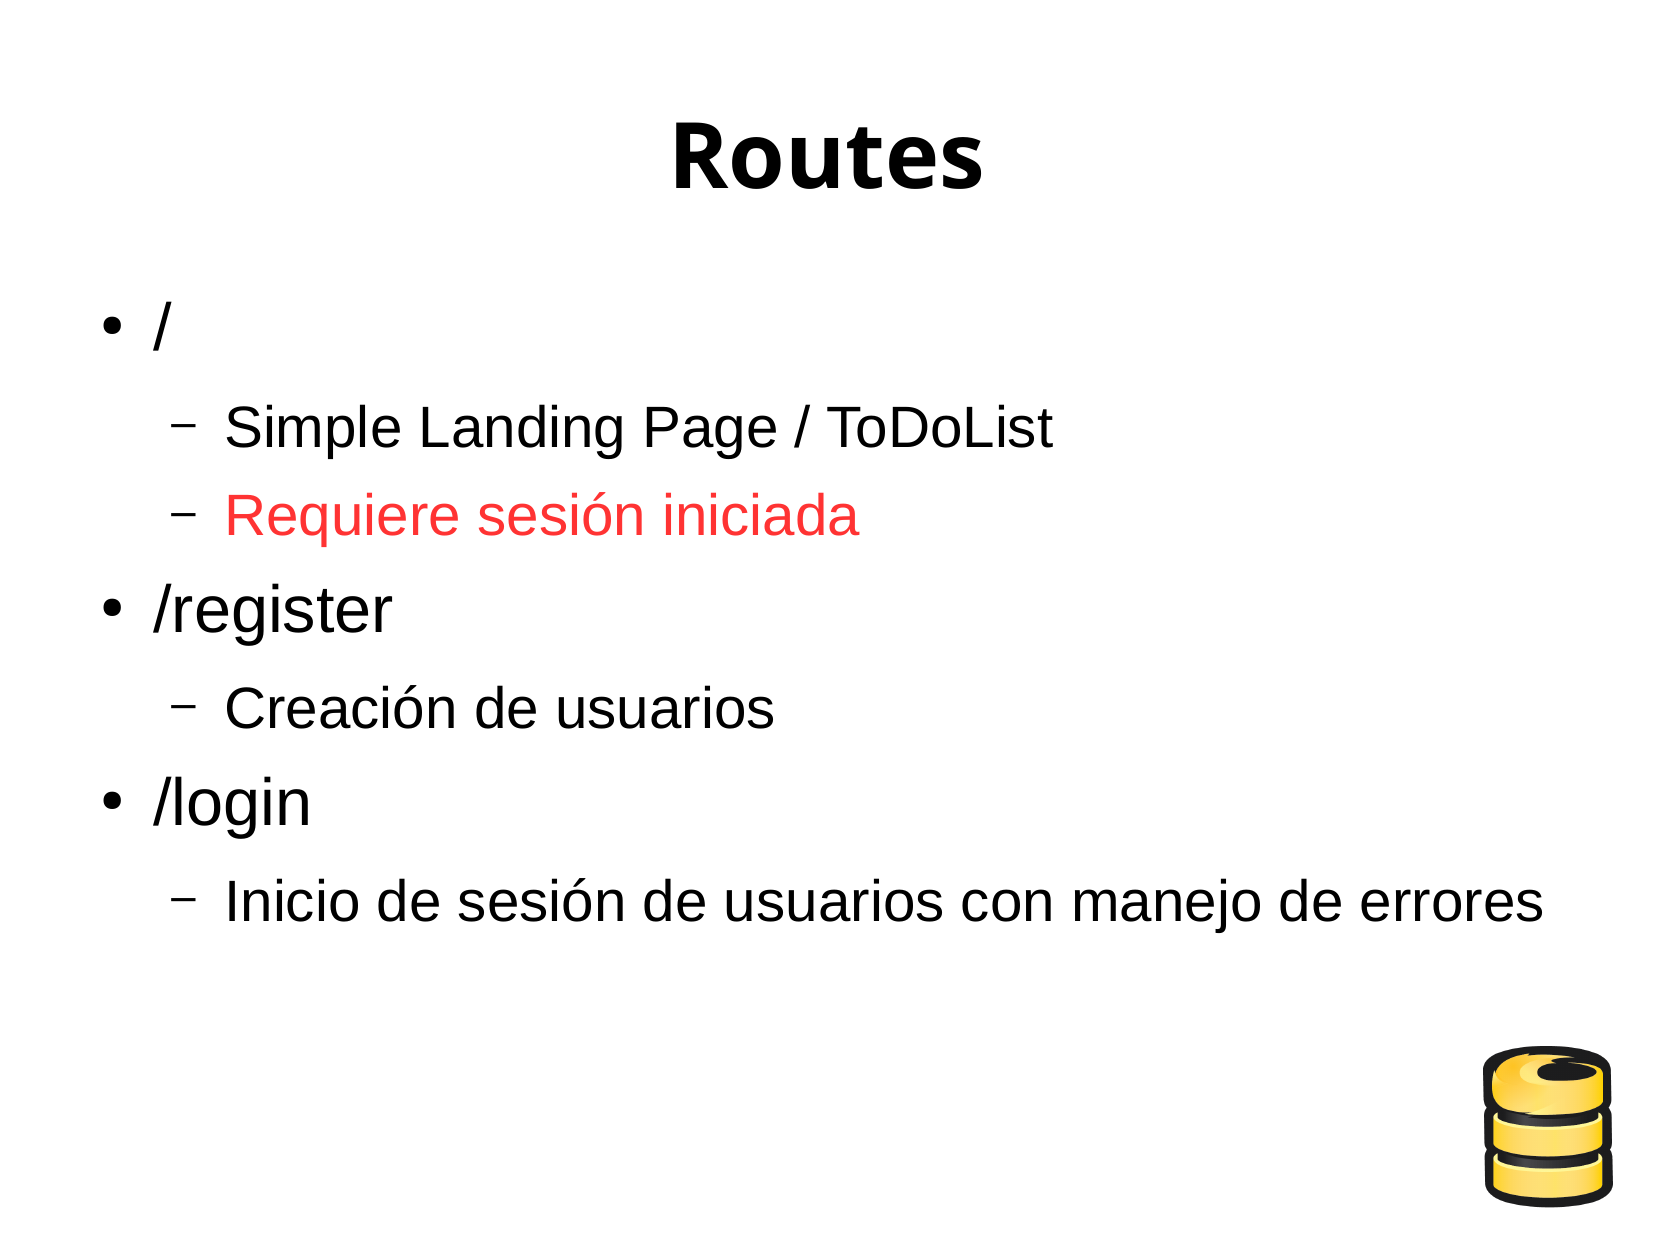

# Routes
/
Simple Landing Page / ToDoList
Requiere sesión iniciada
/register
Creación de usuarios
/login
Inicio de sesión de usuarios con manejo de errores